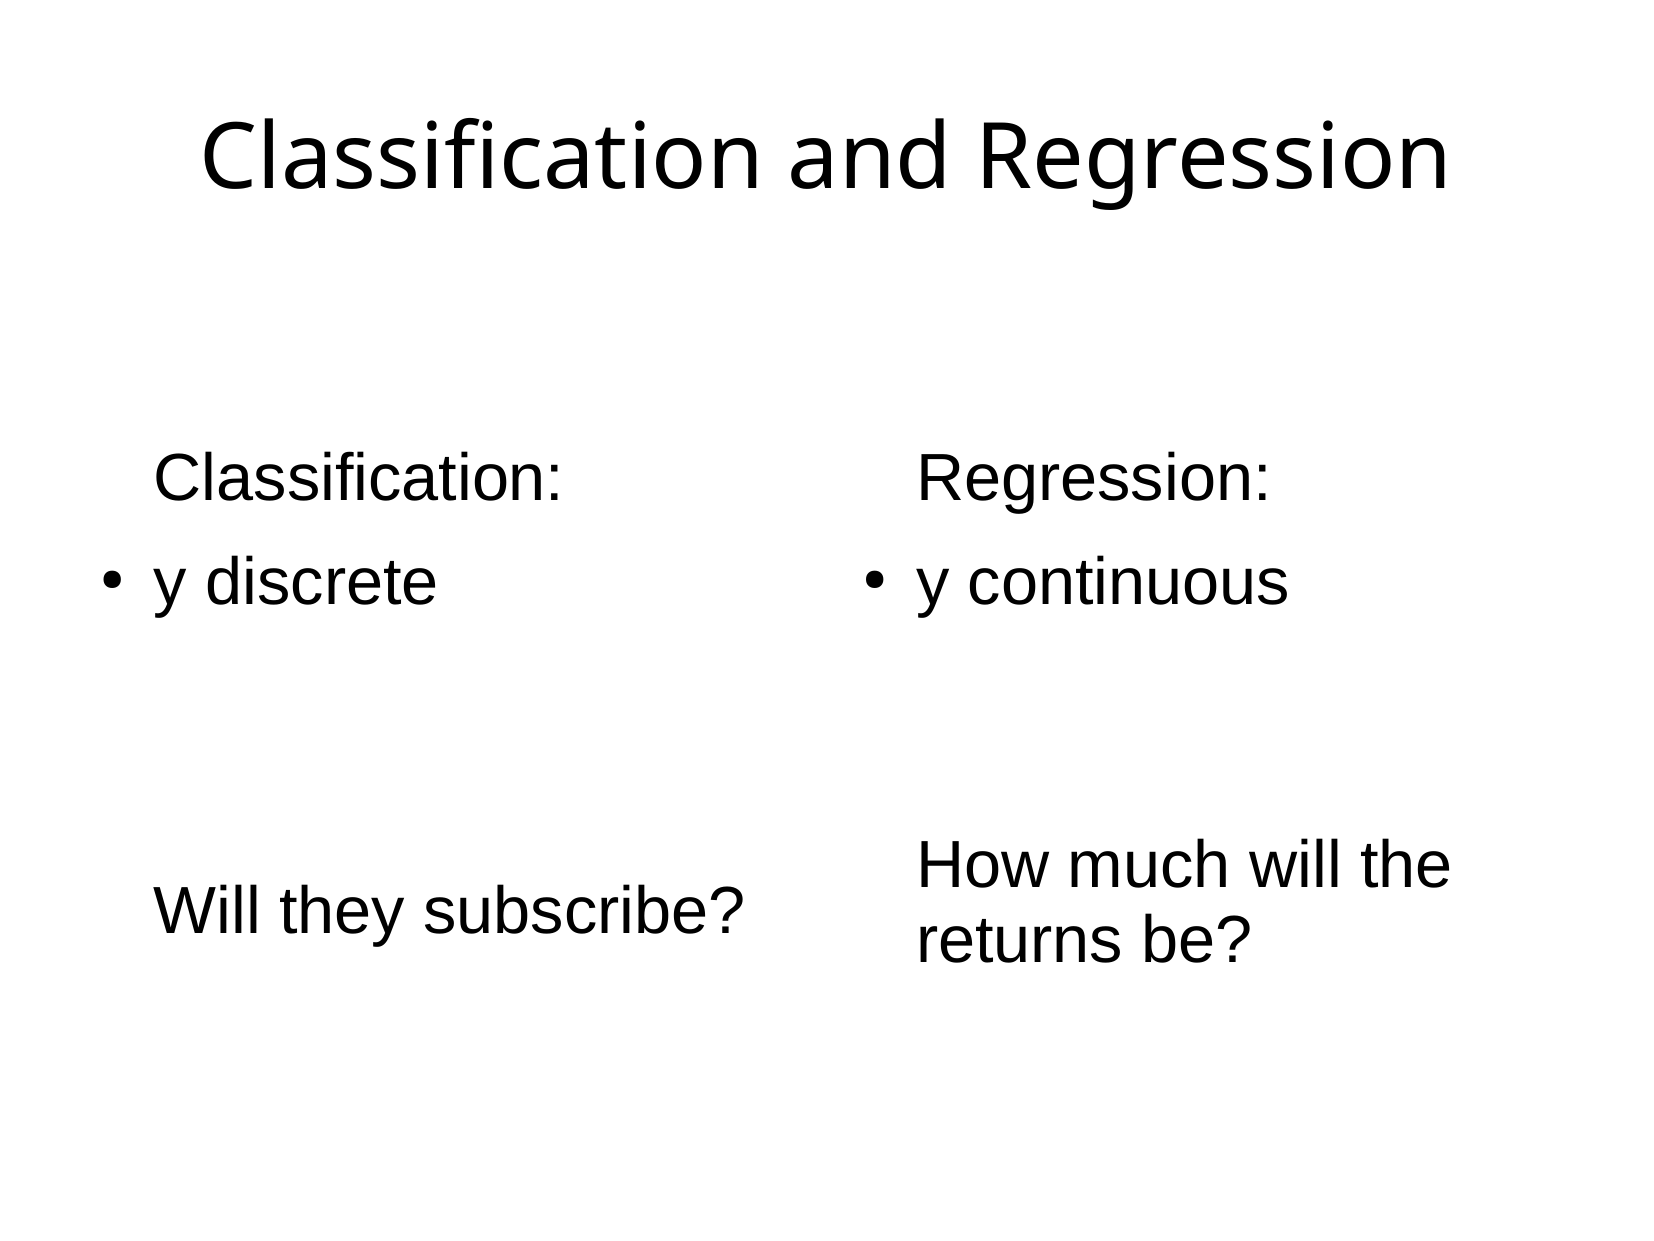

# Classification and Regression
Classification:
y discrete
Will they subscribe?
Regression:
y continuous
How much will the returns be?